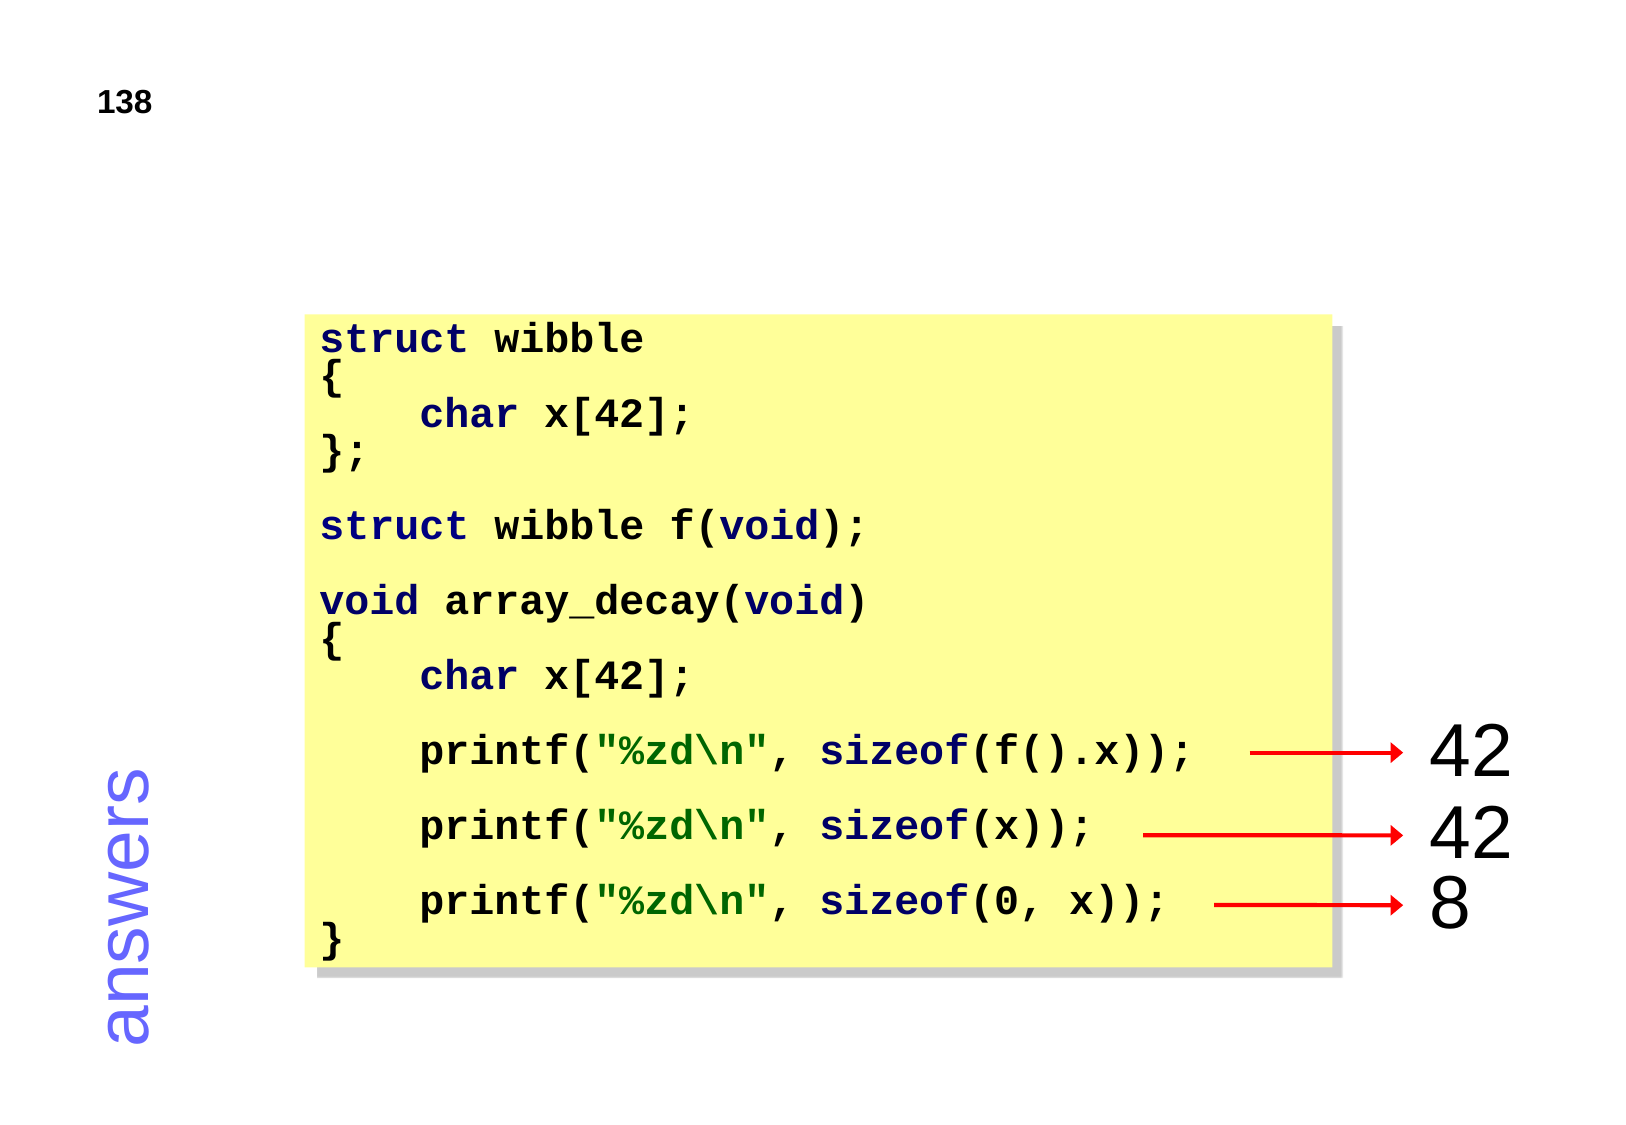

138
struct wibble
{
 char x[42];
};
struct wibble f(void);
void array_decay(void)
{
 char x[42];
 printf("%zd\n", sizeof(f().x));
 printf("%zd\n", sizeof(x));
 printf("%zd\n", sizeof(0, x));
}
# answers
42
42
8